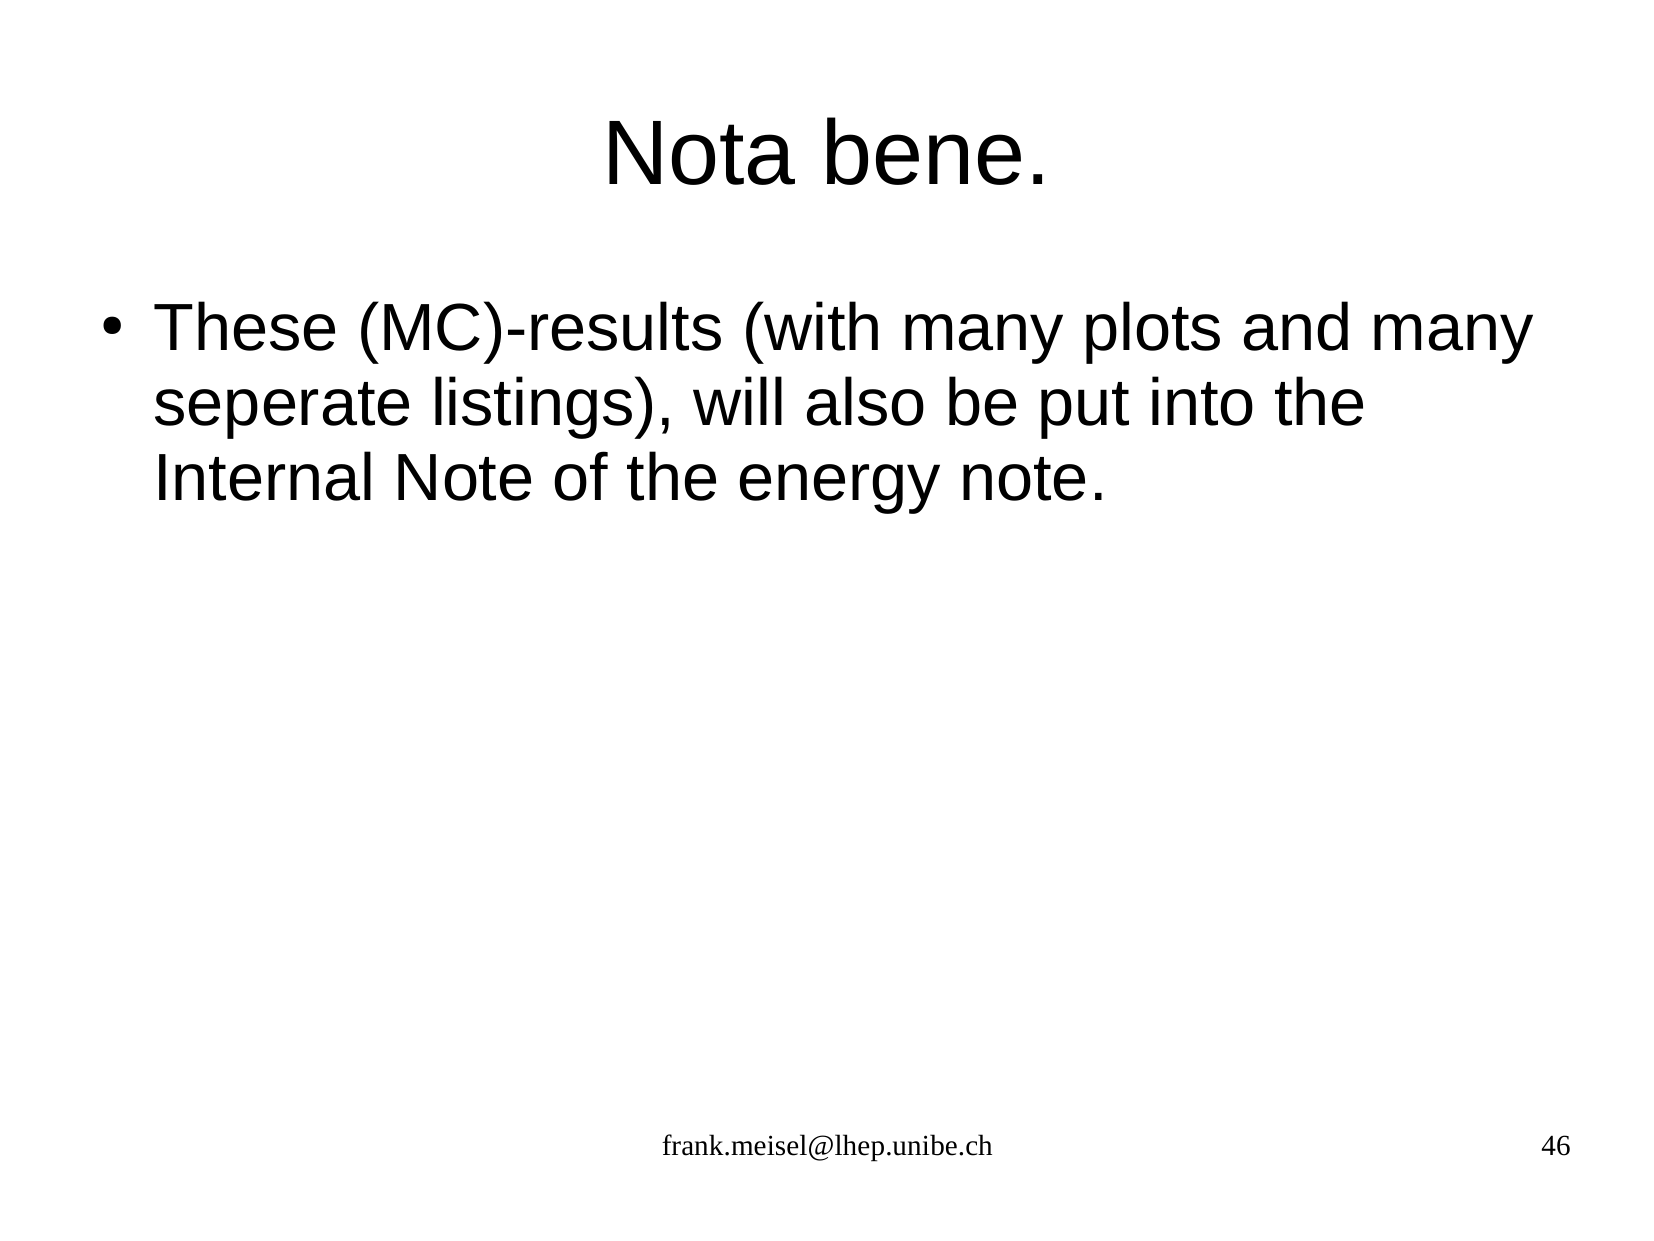

# Nota bene.
These (MC)-results (with many plots and many seperate listings), will also be put into the Internal Note of the energy note.
frank.meisel@lhep.unibe.ch
46